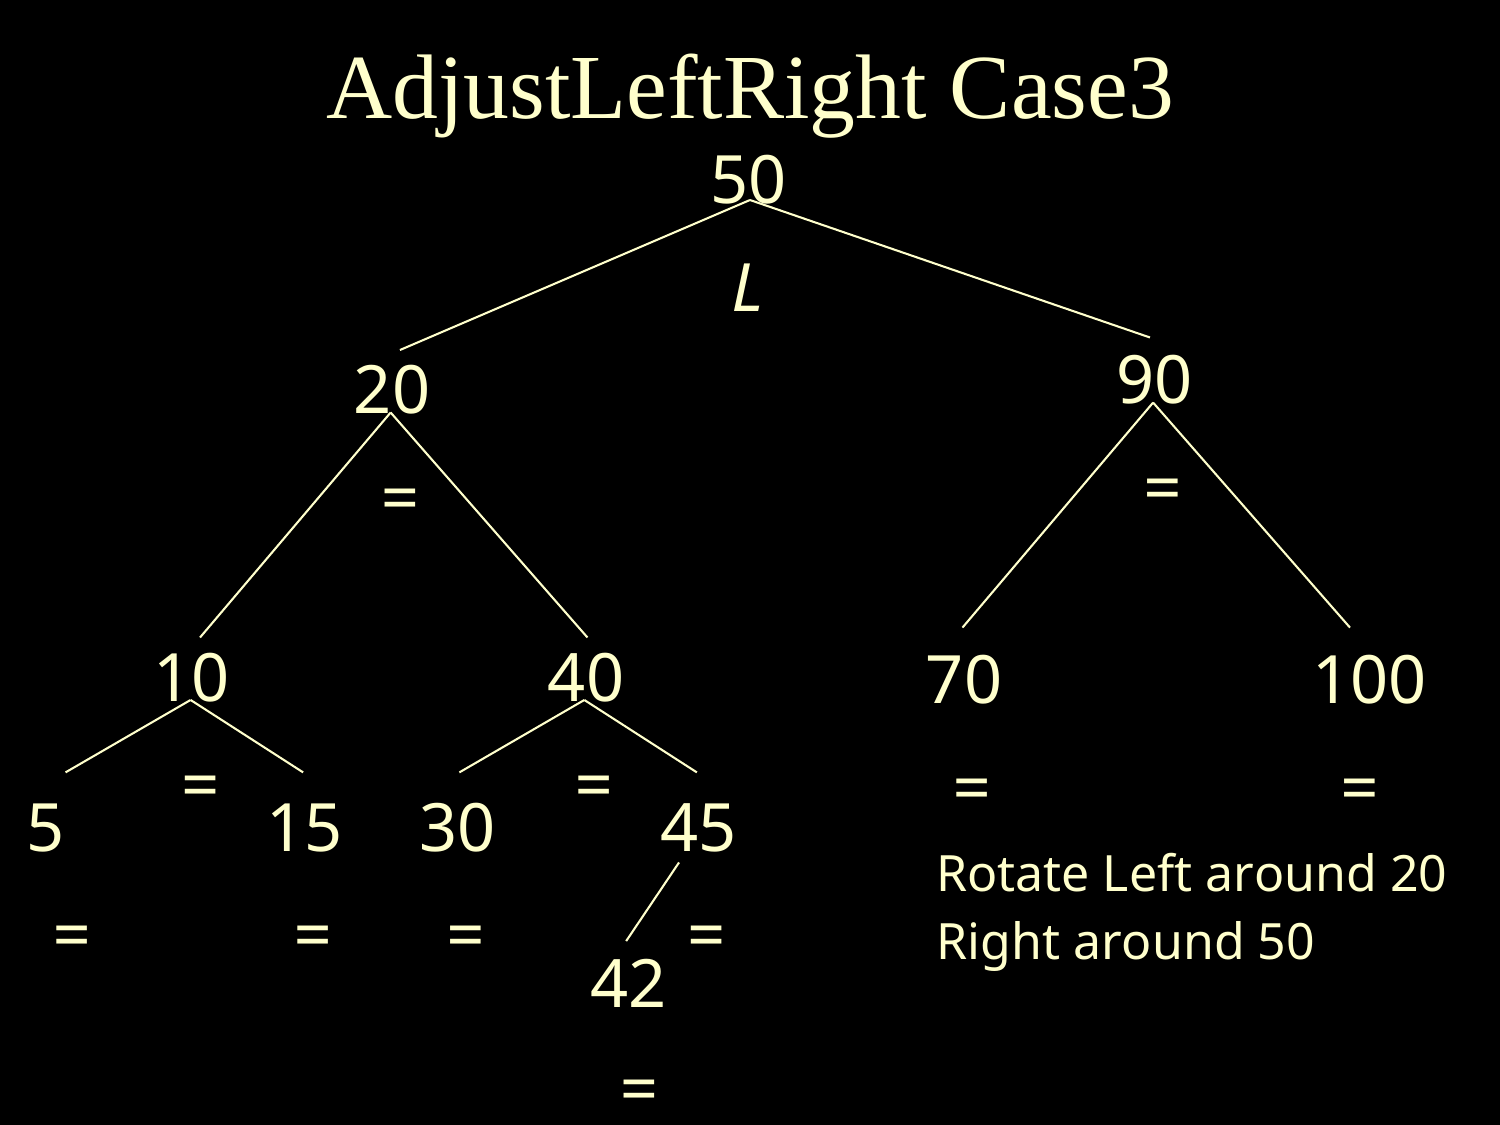

# AdjustLeftRight Case3
50
L
90
=
20
=
10
=
40
=
70
=
100
=
5
=
15
=
30
=
45
=
Rotate Left around 20
Right around 50
42
=